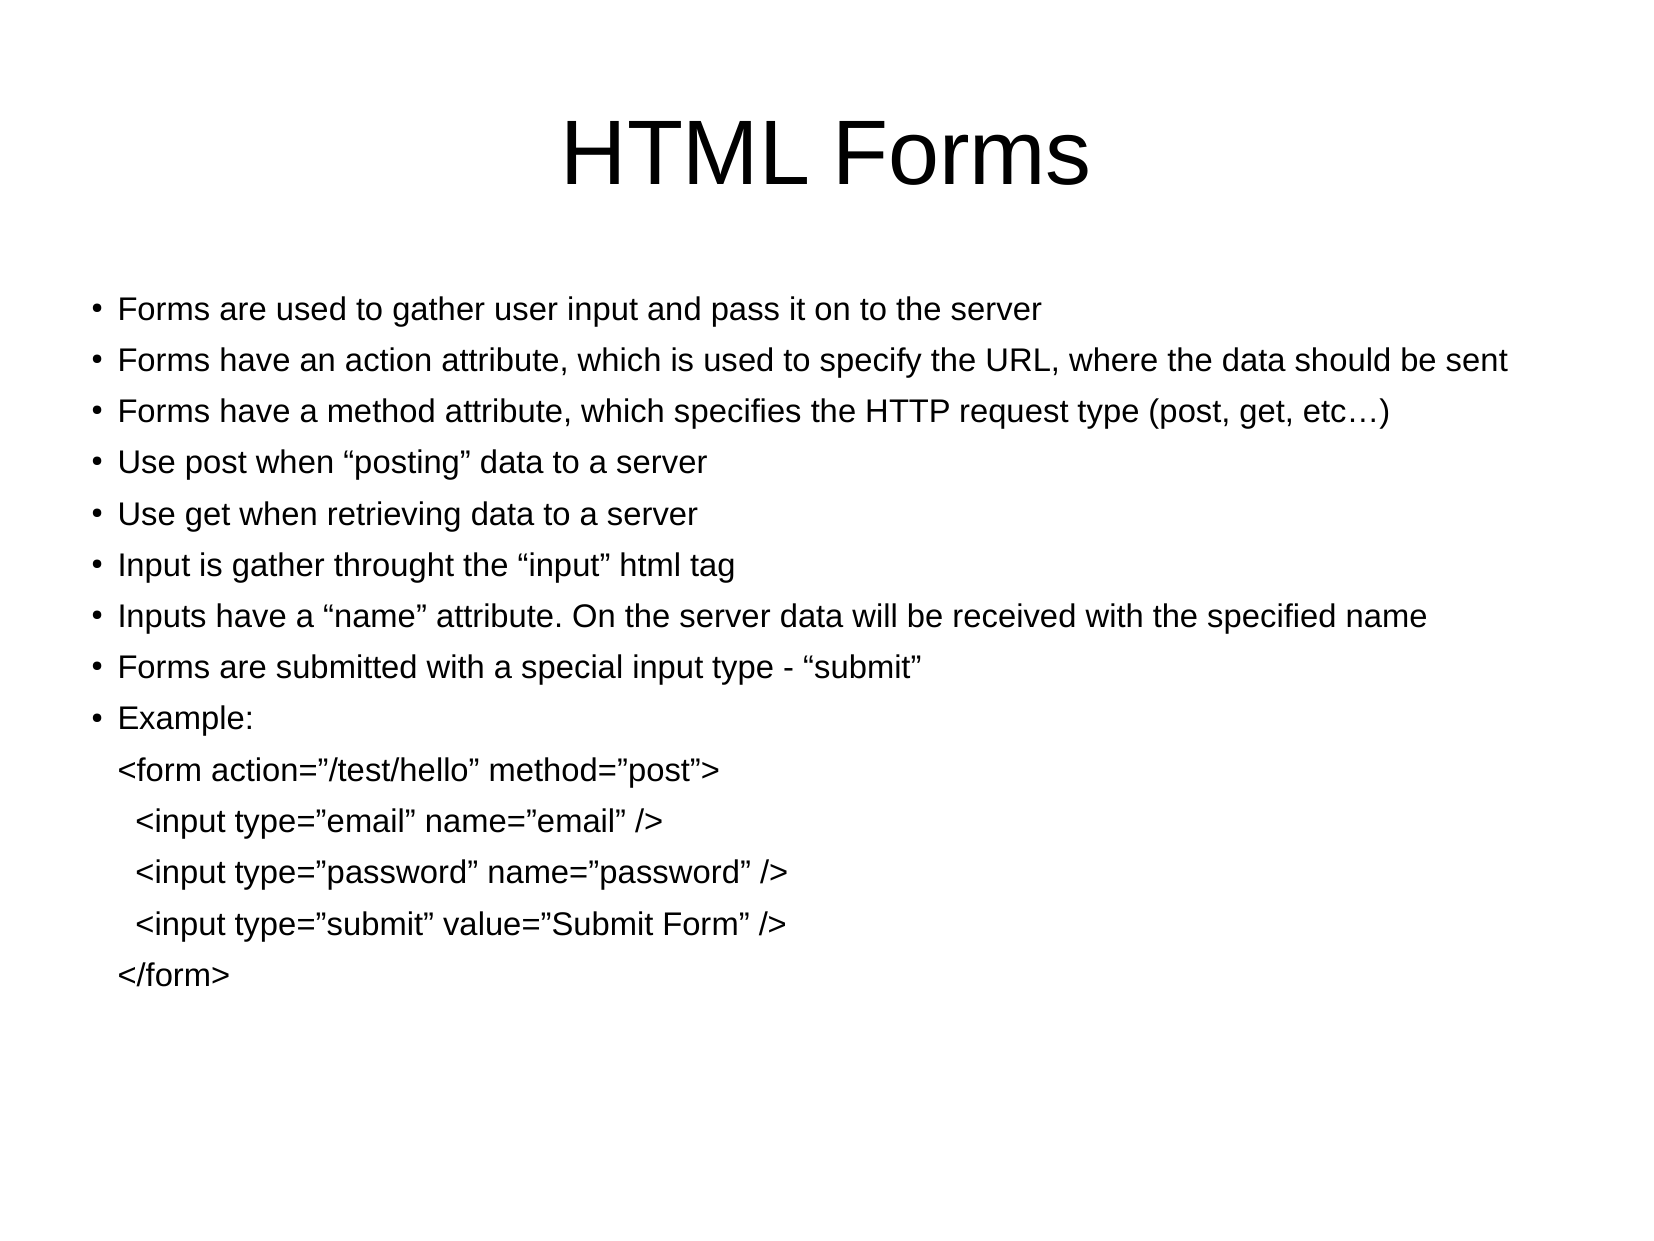

# HTML Forms
Forms are used to gather user input and pass it on to the server
Forms have an action attribute, which is used to specify the URL, where the data should be sent
Forms have a method attribute, which specifies the HTTP request type (post, get, etc…)
Use post when “posting” data to a server
Use get when retrieving data to a server
Input is gather throught the “input” html tag
Inputs have a “name” attribute. On the server data will be received with the specified name
Forms are submitted with a special input type - “submit”
Example:
<form action=”/test/hello” method=”post”>
 <input type=”email” name=”email” />
 <input type=”password” name=”password” />
 <input type=”submit” value=”Submit Form” />
</form>